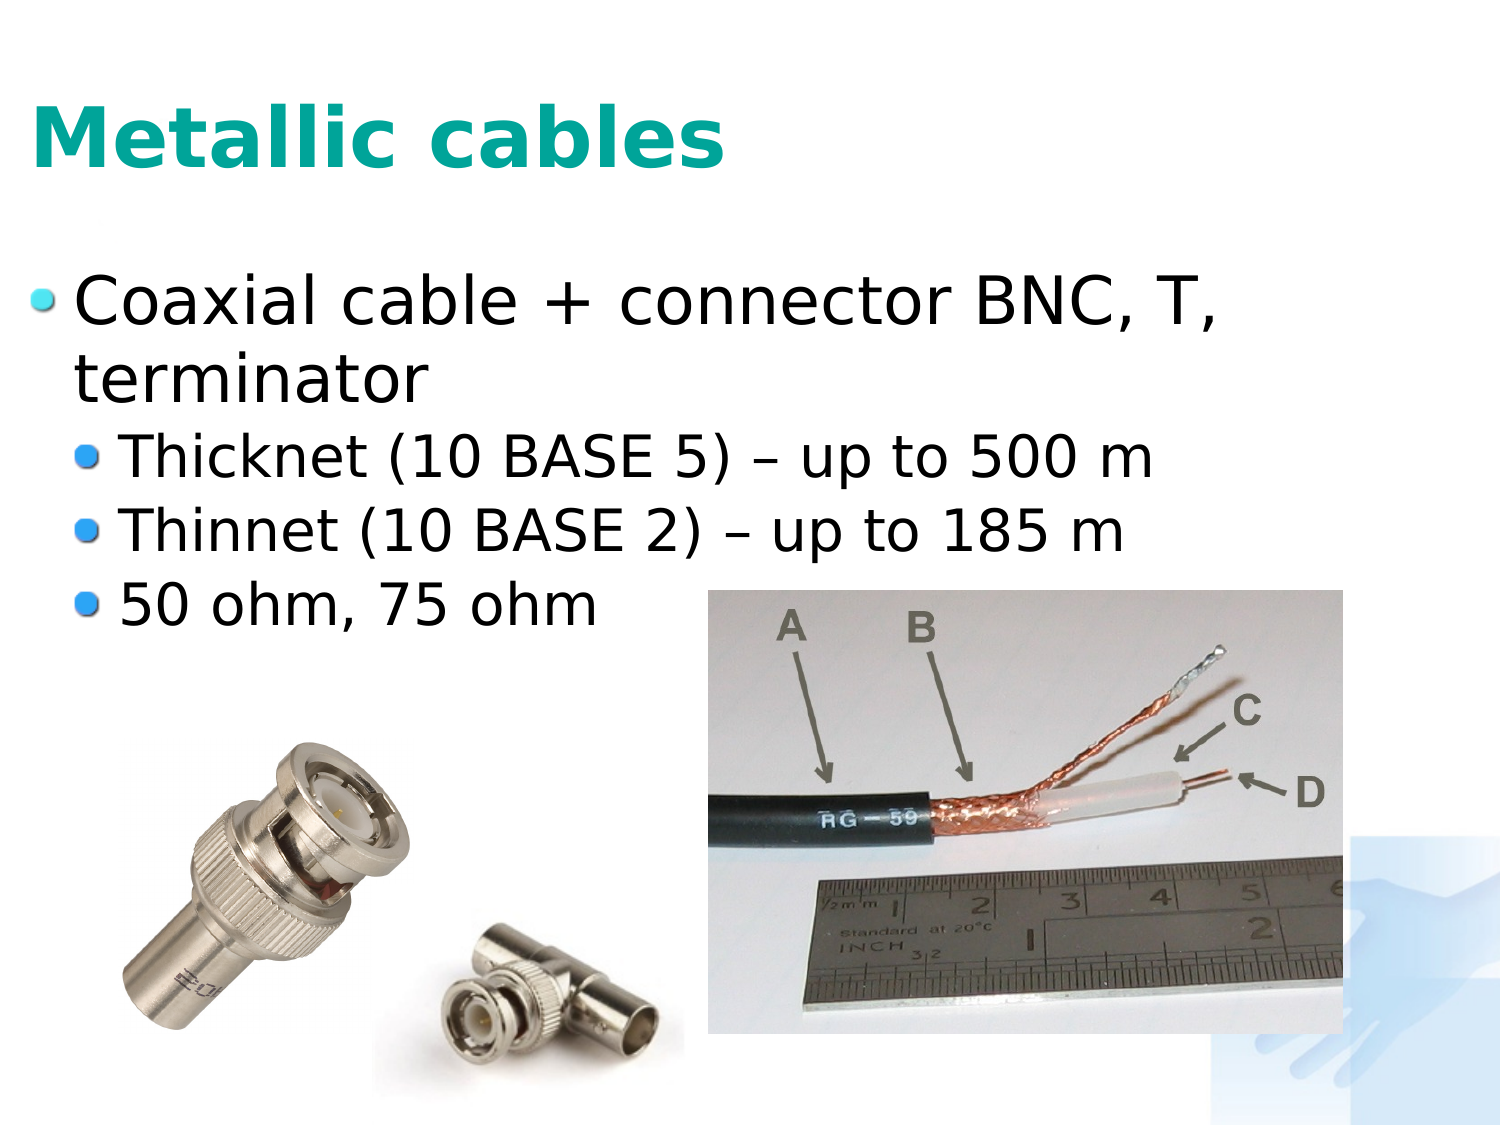

# Metallic cables
Coaxial cable + connector BNC, T, terminator
Thicknet (10 BASE 5) – up to 500 m
Thinnet (10 BASE 2) – up to 185 m
50 ohm, 75 ohm